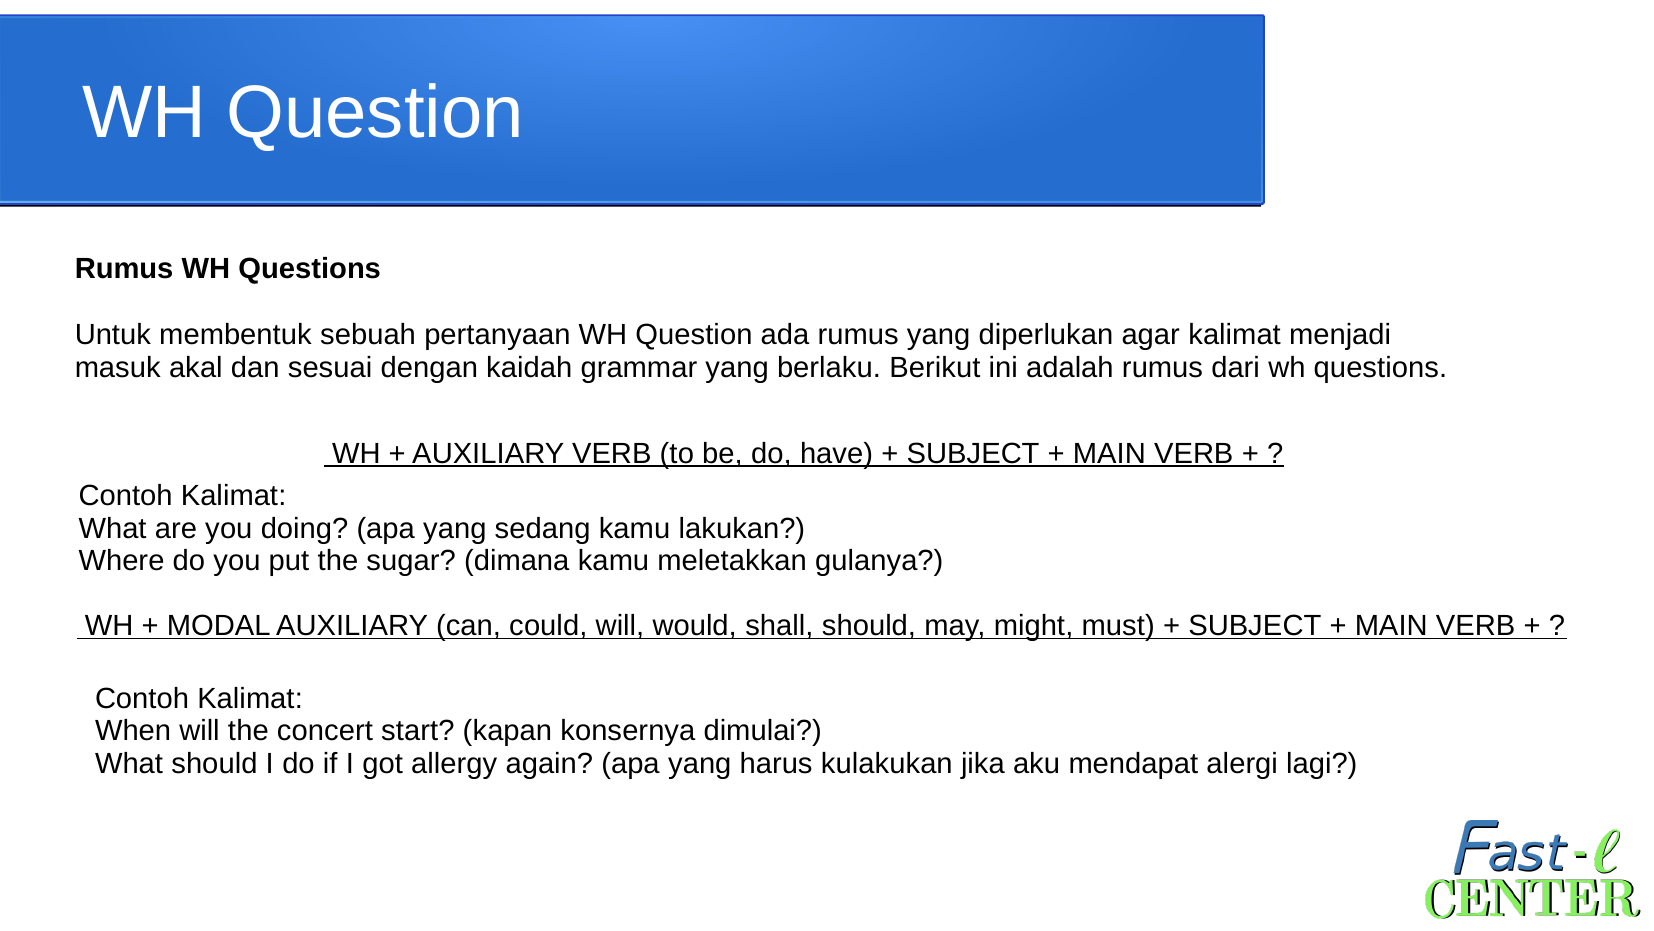

# WH Question
Rumus WH Questions
Untuk membentuk sebuah pertanyaan WH Question ada rumus yang diperlukan agar kalimat menjadi masuk akal dan sesuai dengan kaidah grammar yang berlaku. Berikut ini adalah rumus dari wh questions.
 WH + AUXILIARY VERB (to be, do, have) + SUBJECT + MAIN VERB + ?
Contoh Kalimat:
What are you doing? (apa yang sedang kamu lakukan?)
Where do you put the sugar? (dimana kamu meletakkan gulanya?)
 WH + MODAL AUXILIARY (can, could, will, would, shall, should, may, might, must) + SUBJECT + MAIN VERB + ?
Contoh Kalimat:
When will the concert start? (kapan konsernya dimulai?)
What should I do if I got allergy again? (apa yang harus kulakukan jika aku mendapat alergi lagi?)